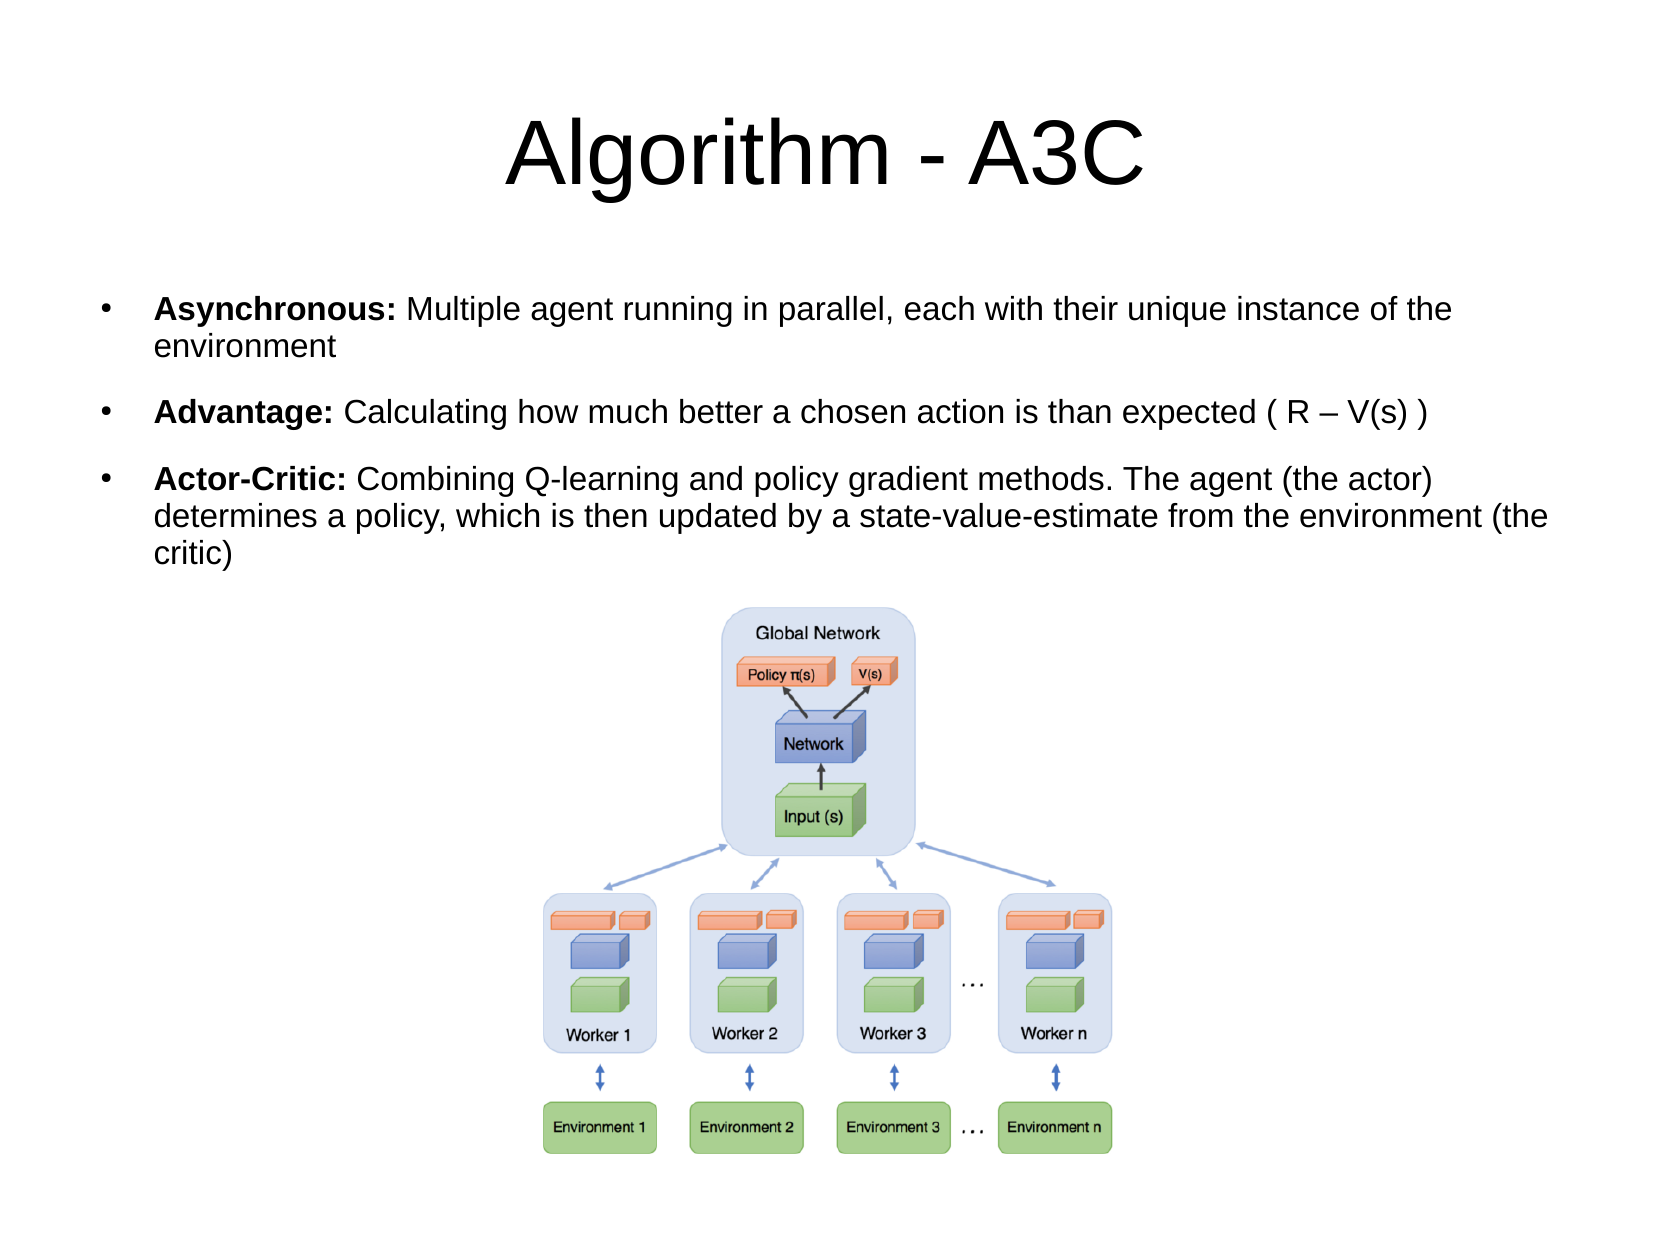

# Algorithm - A3C
Asynchronous: Multiple agent running in parallel, each with their unique instance of the environment
Advantage: Calculating how much better a chosen action is than expected ( R – V(s) )
Actor-Critic: Combining Q-learning and policy gradient methods. The agent (the actor) determines a policy, which is then updated by a state-value-estimate from the environment (the critic)